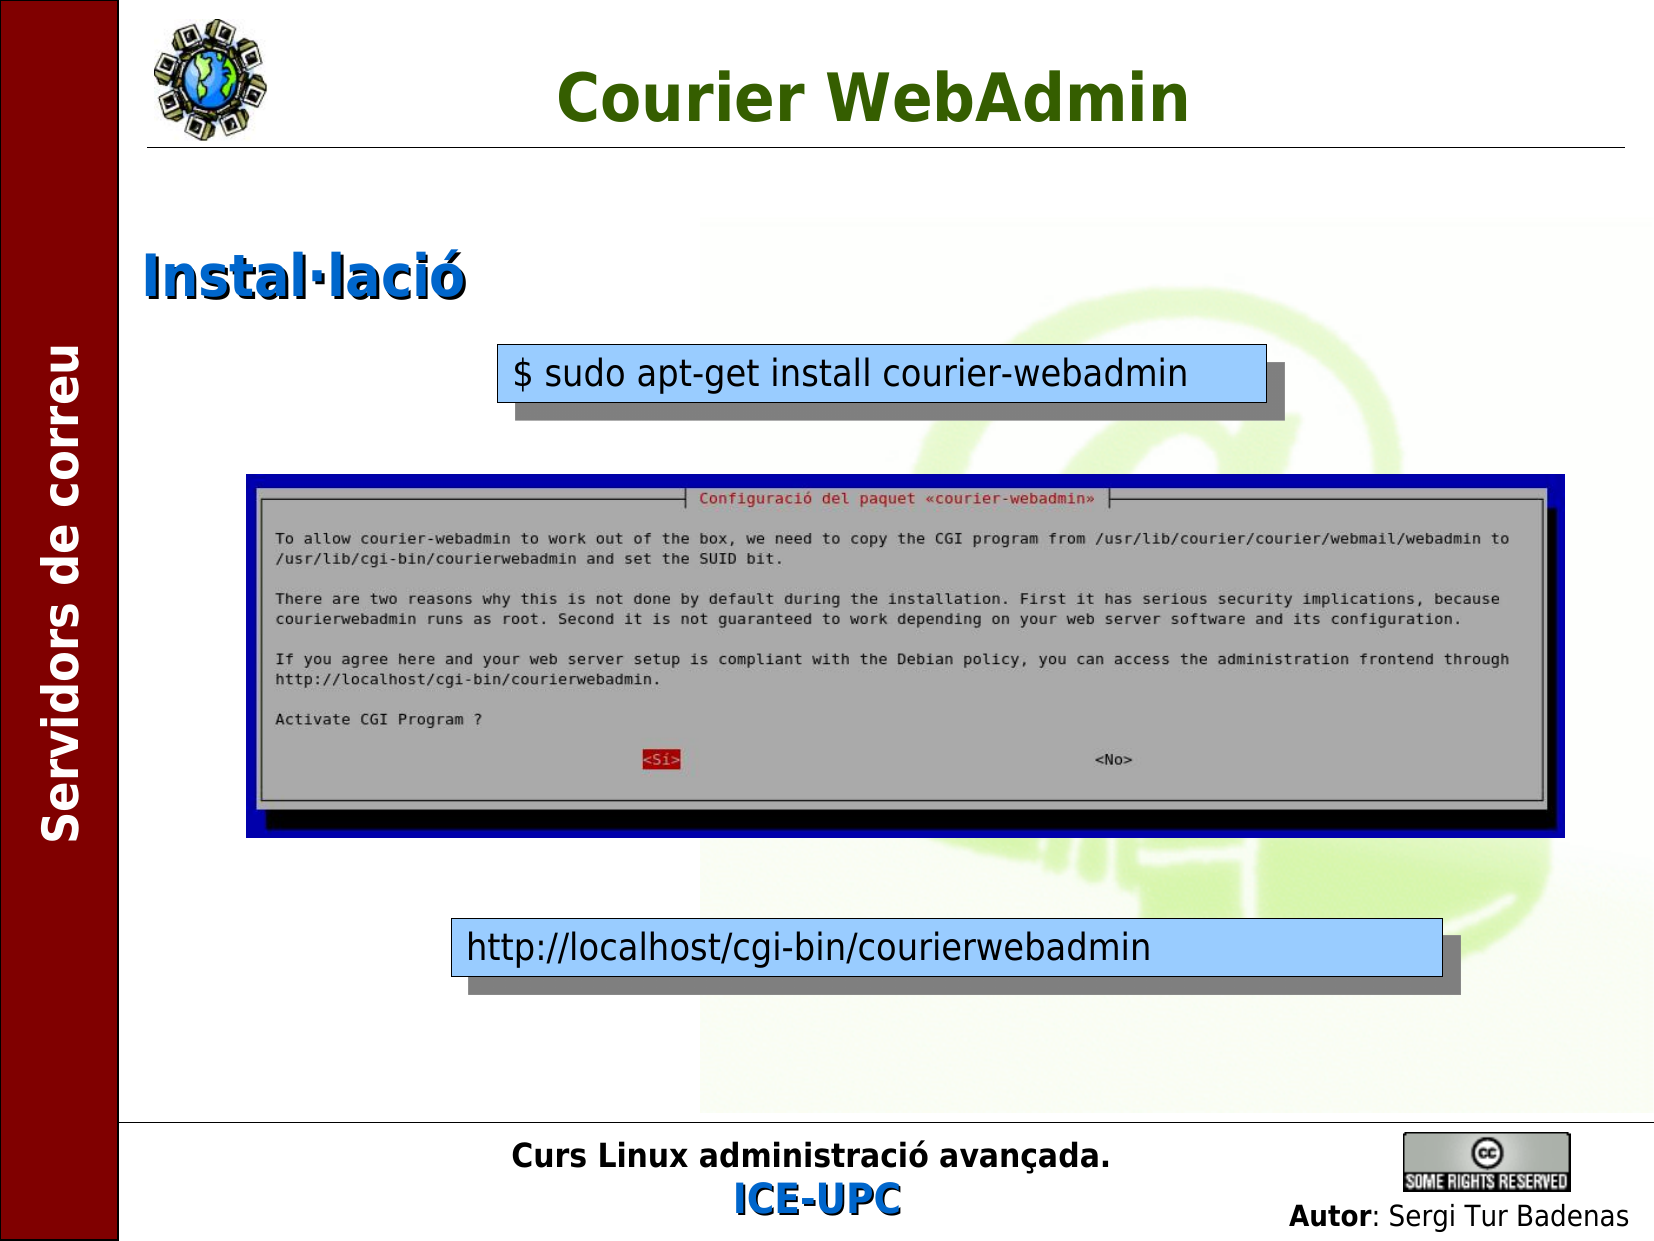

# Courier WebAdmin
Instal·lació
$ sudo apt-get install courier-webadmin
http://localhost/cgi-bin/courierwebadmin